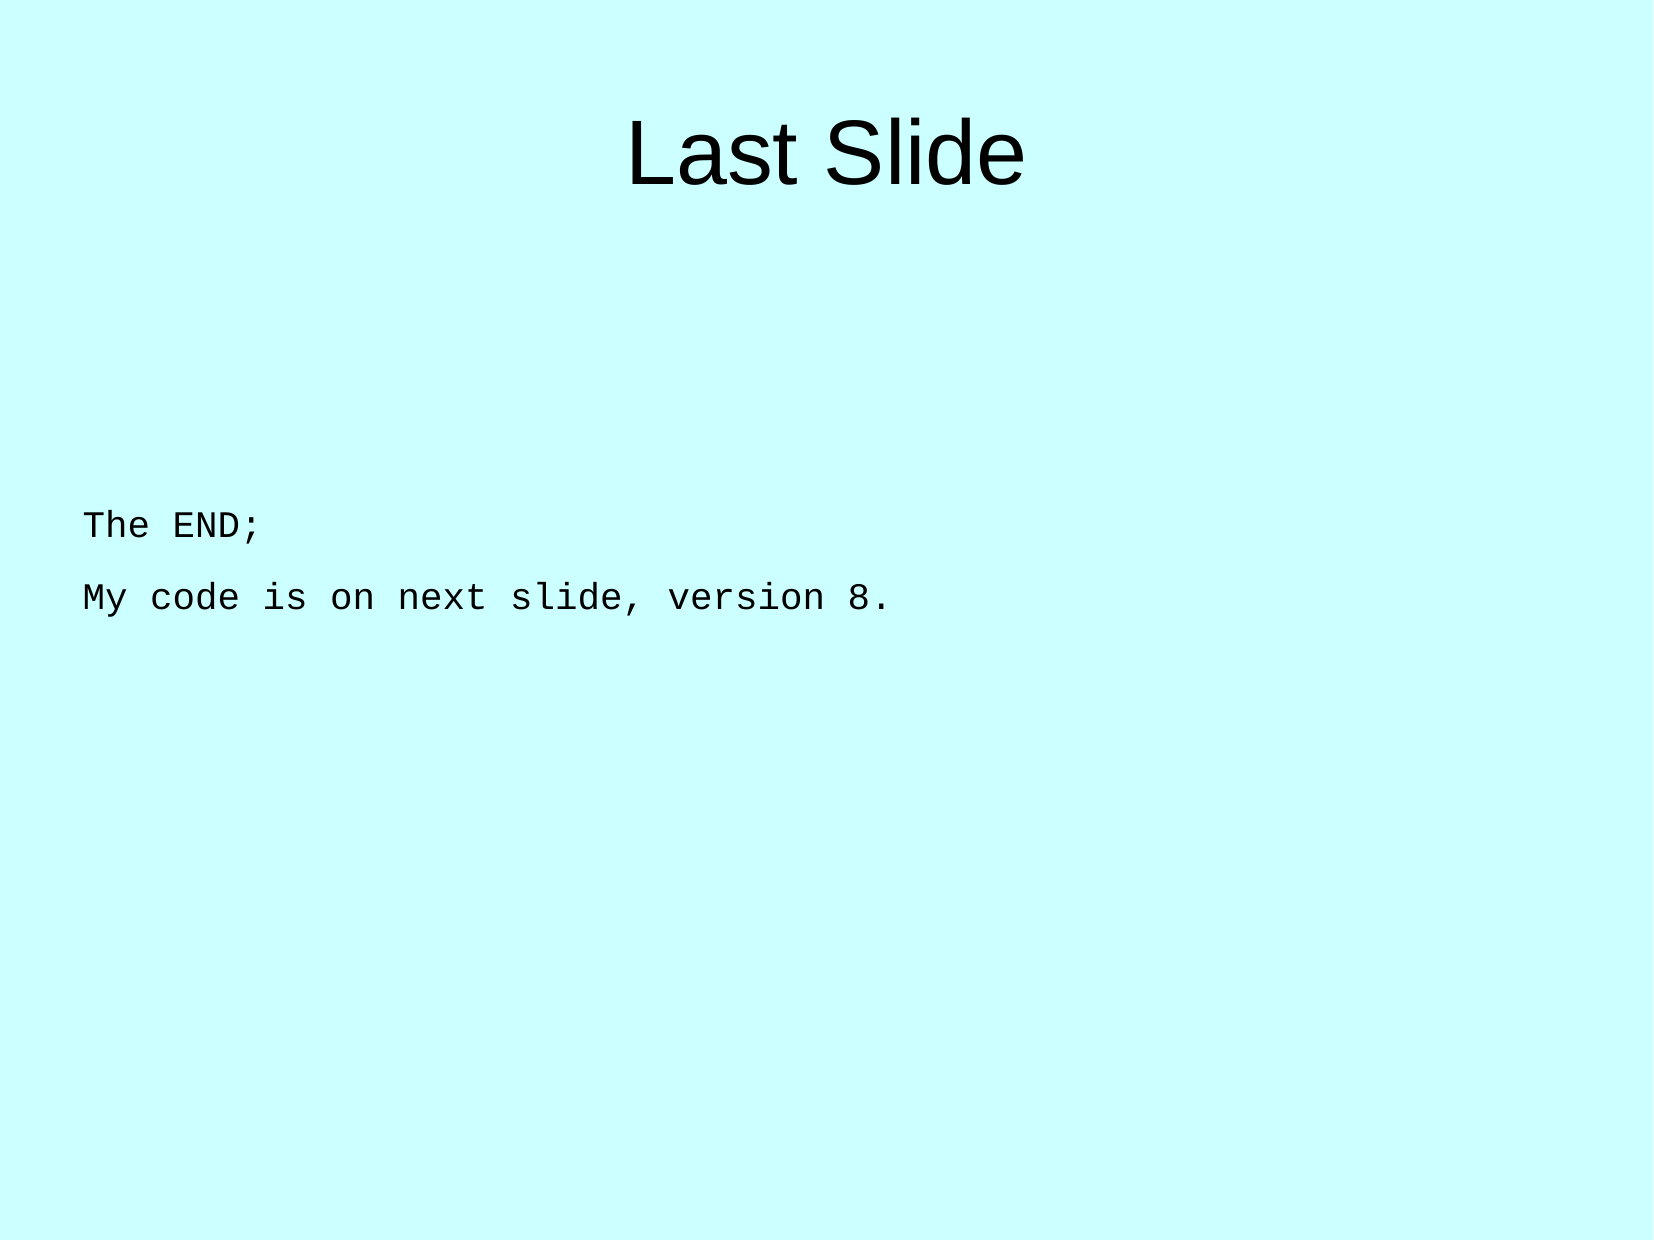

# Last Slide
The END;
My code is on next slide, version 8.